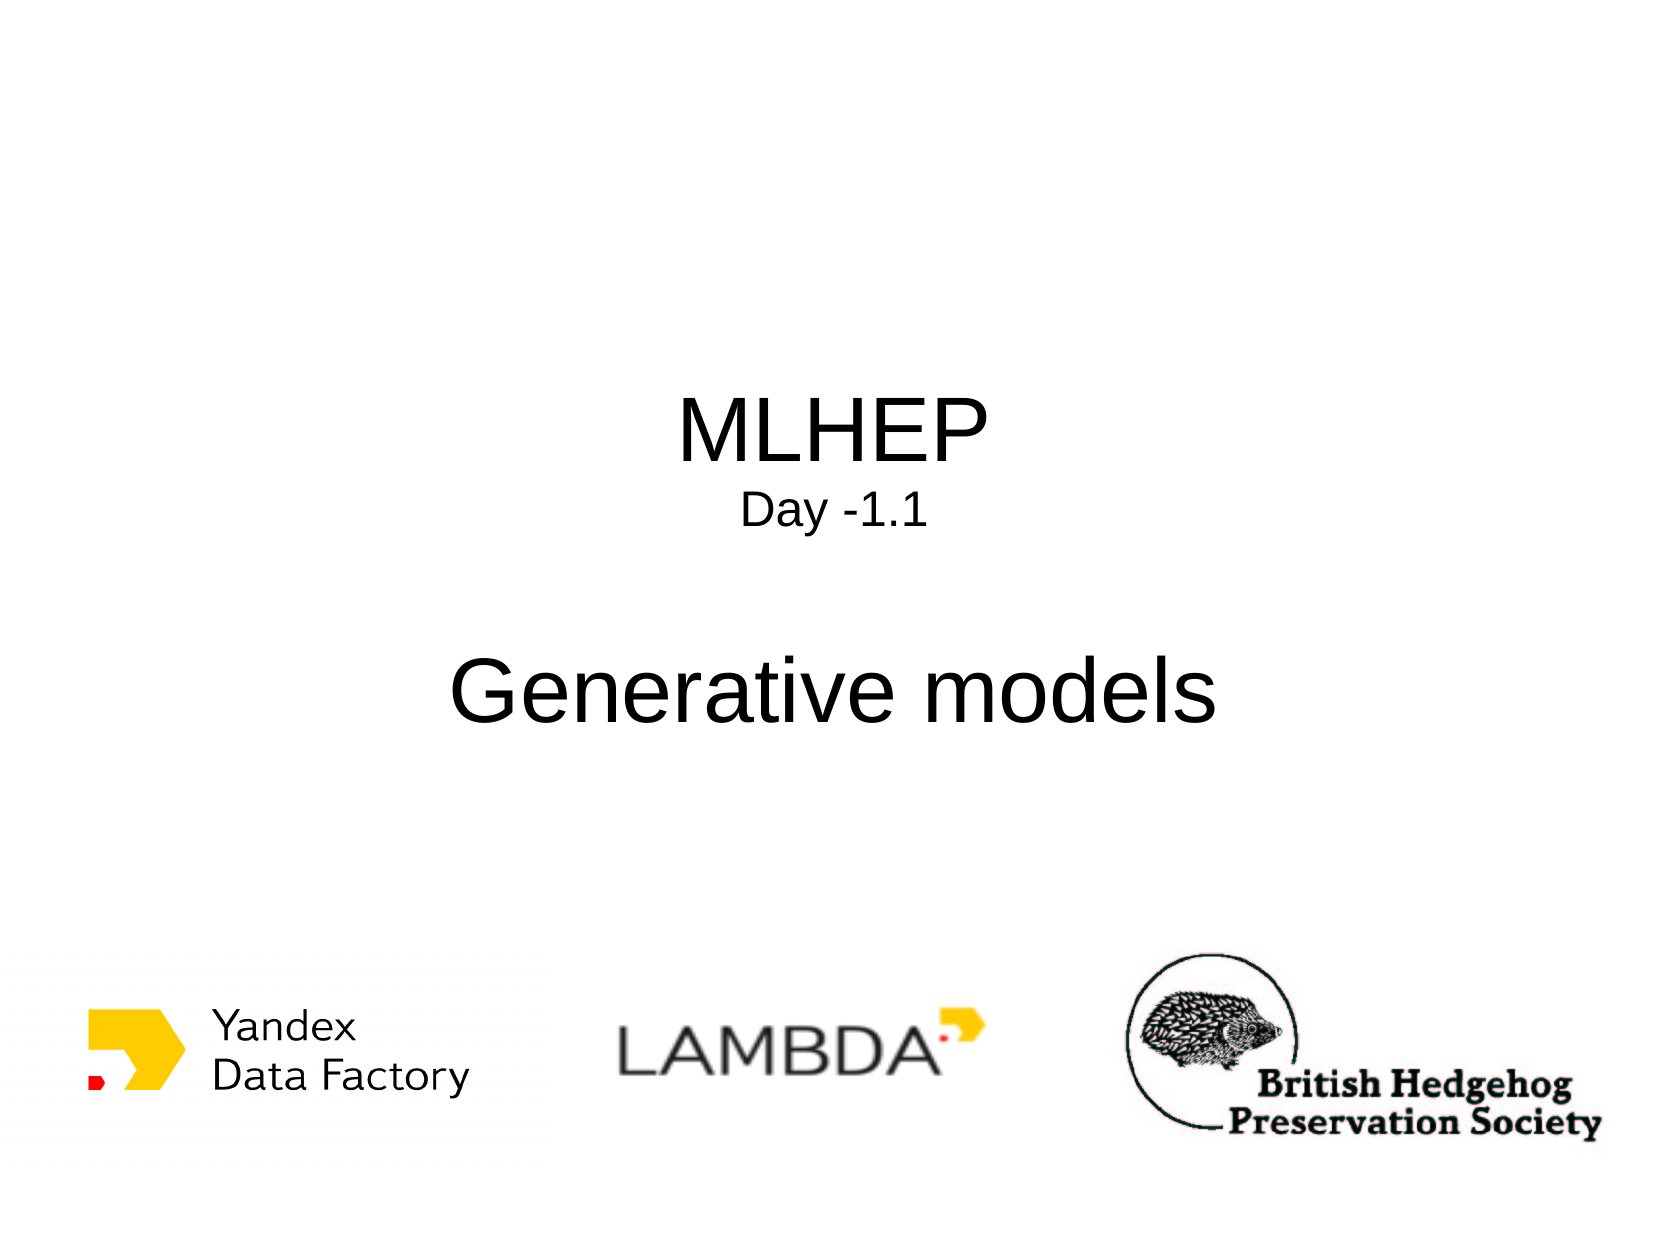

# MLHEP Day -1.1 Generative models
1